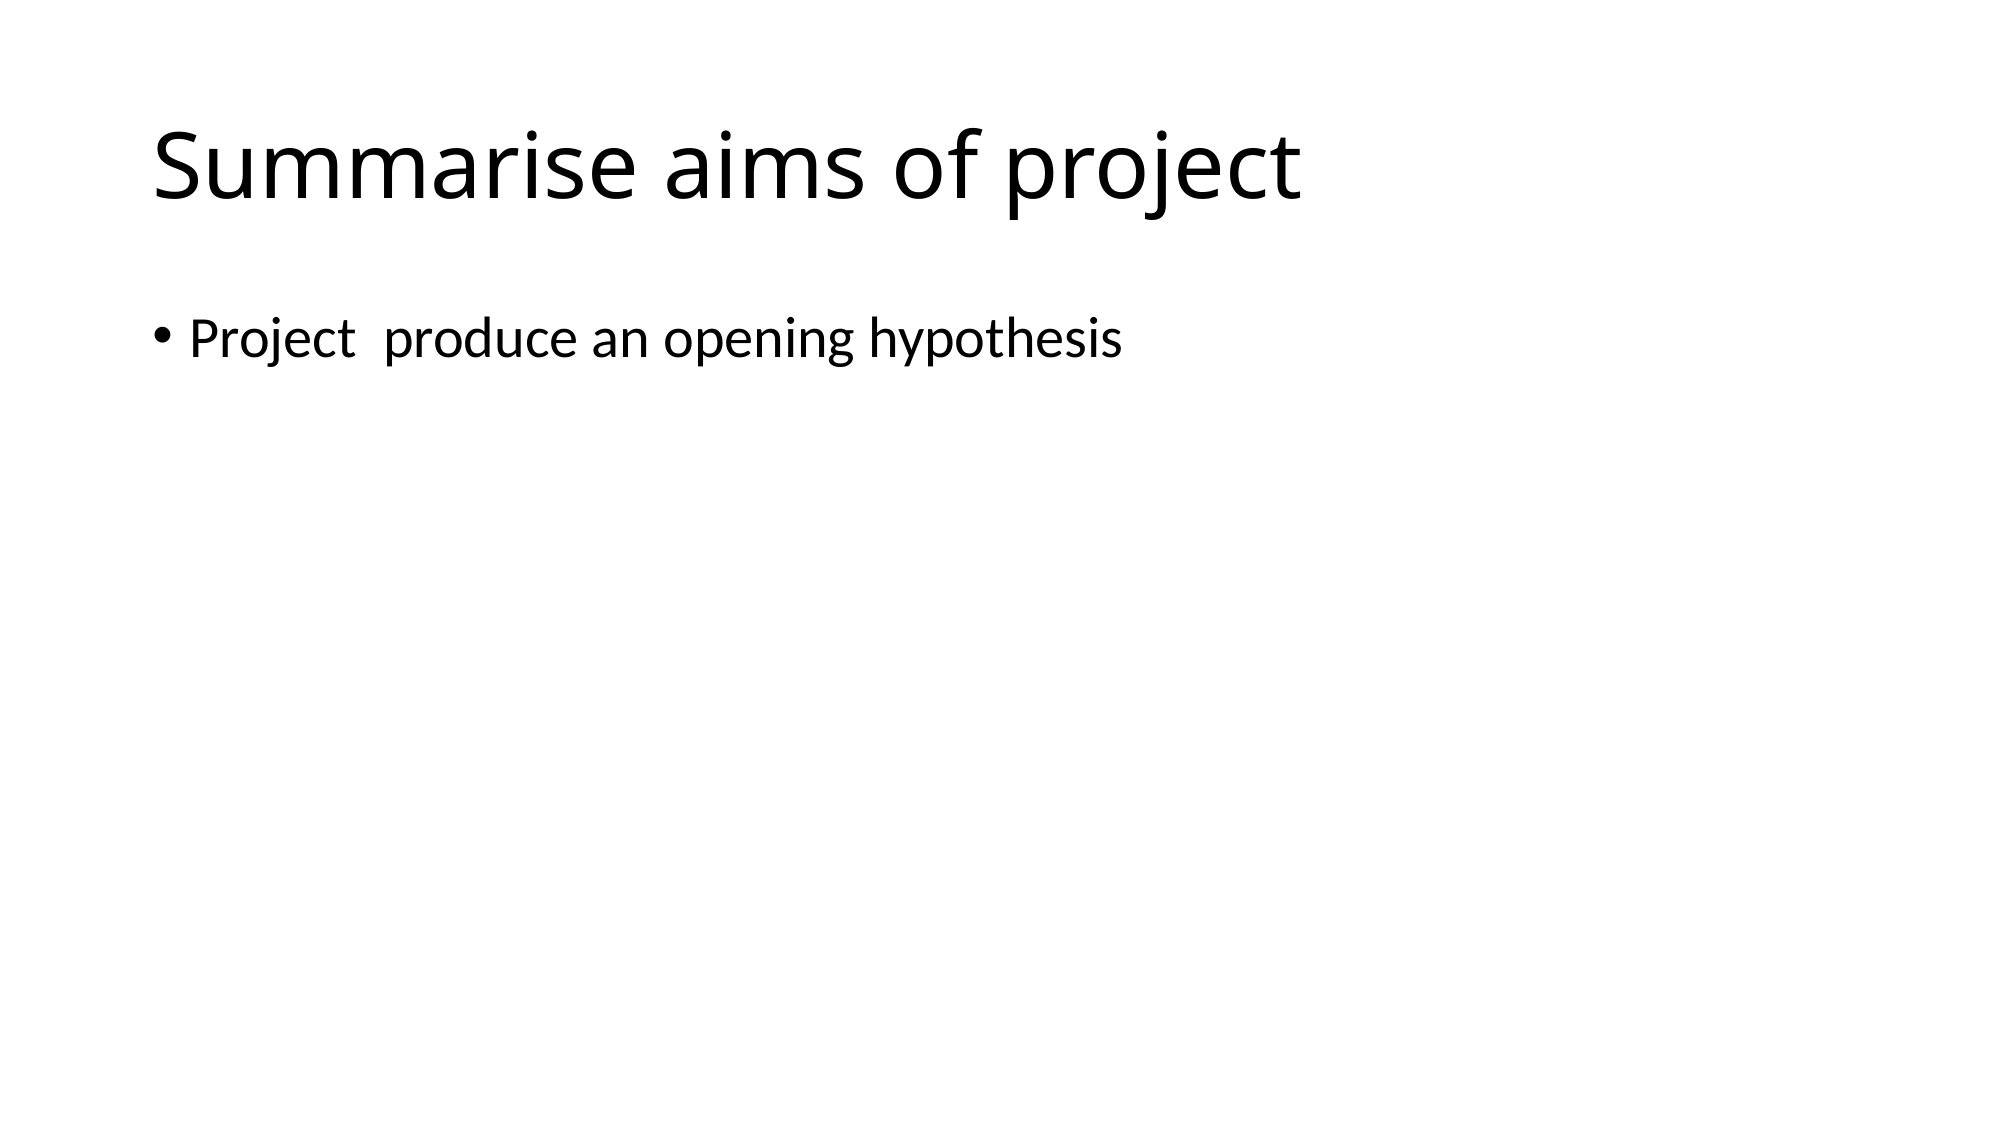

# Summarise aims of project
Project produce an opening hypothesis